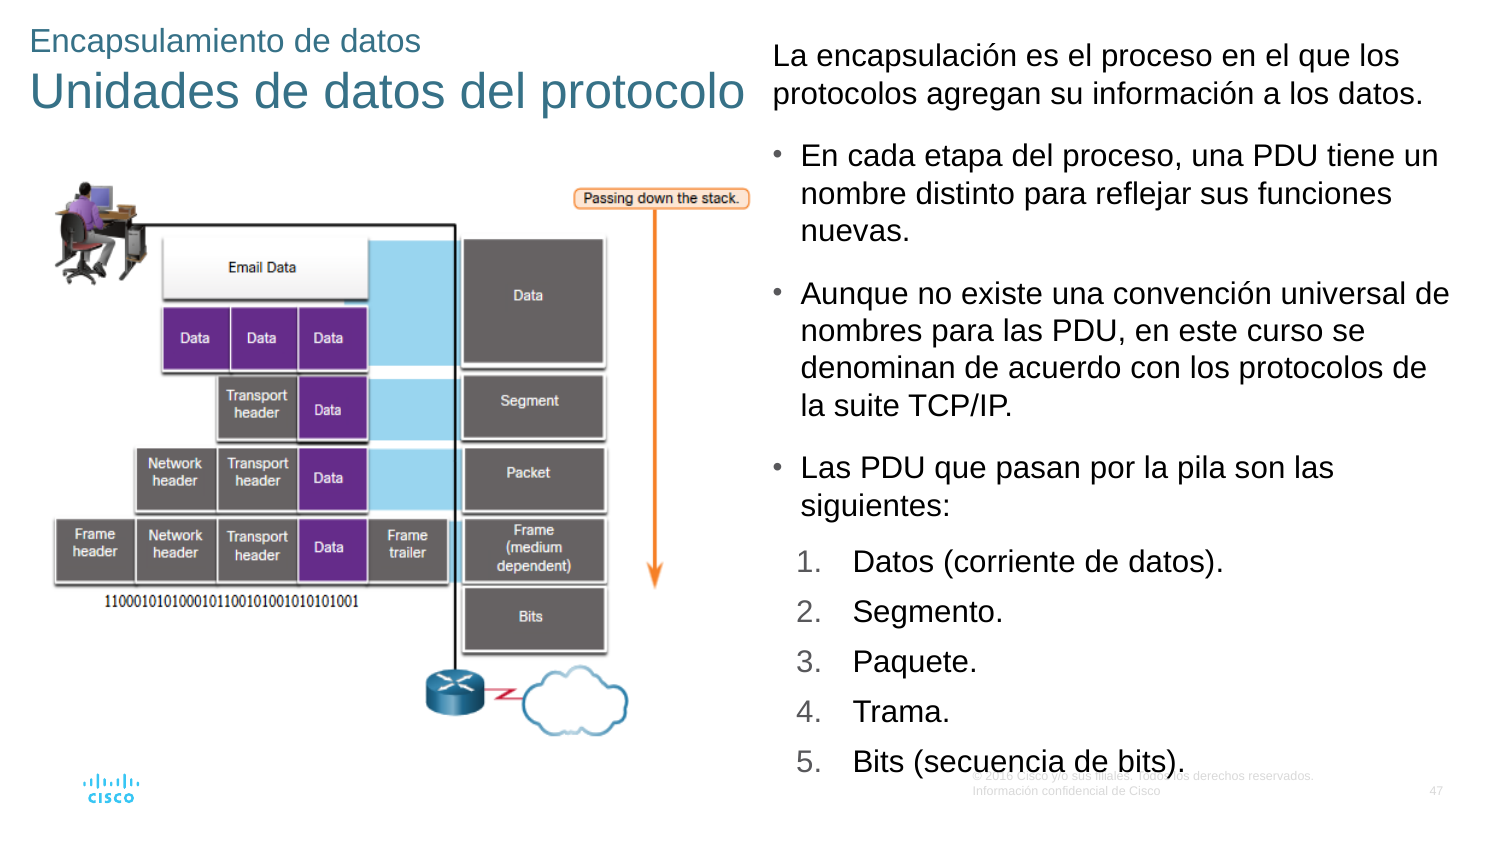

# Encapsulamiento de datos Unidades de datos del protocolo
La encapsulación es el proceso en el que los protocolos agregan su información a los datos.
En cada etapa del proceso, una PDU tiene un nombre distinto para reflejar sus funciones nuevas.
Aunque no existe una convención universal de nombres para las PDU, en este curso se denominan de acuerdo con los protocolos de la suite TCP/IP.
Las PDU que pasan por la pila son las siguientes:
Datos (corriente de datos).
Segmento.
Paquete.
Trama.
Bits (secuencia de bits).